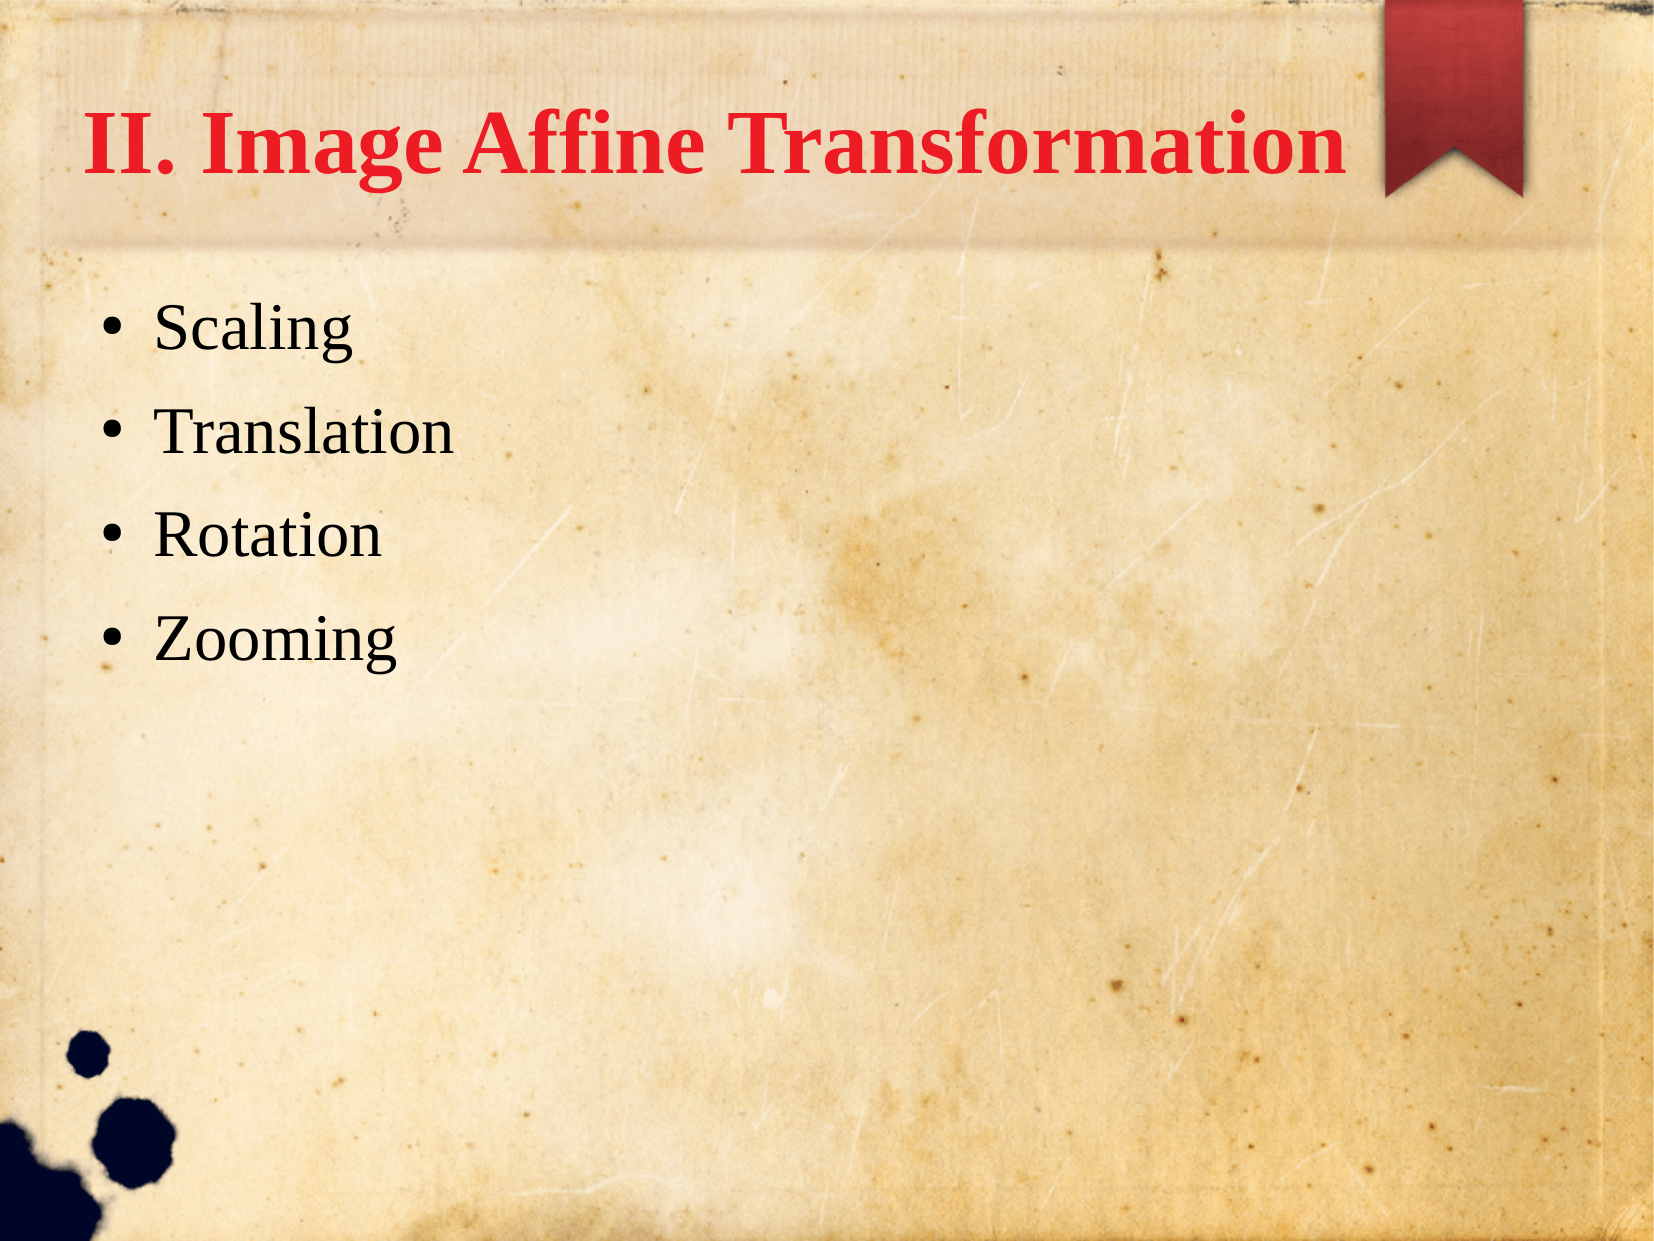

# II. Image Affine Transformation
Scaling
Translation
Rotation
Zooming